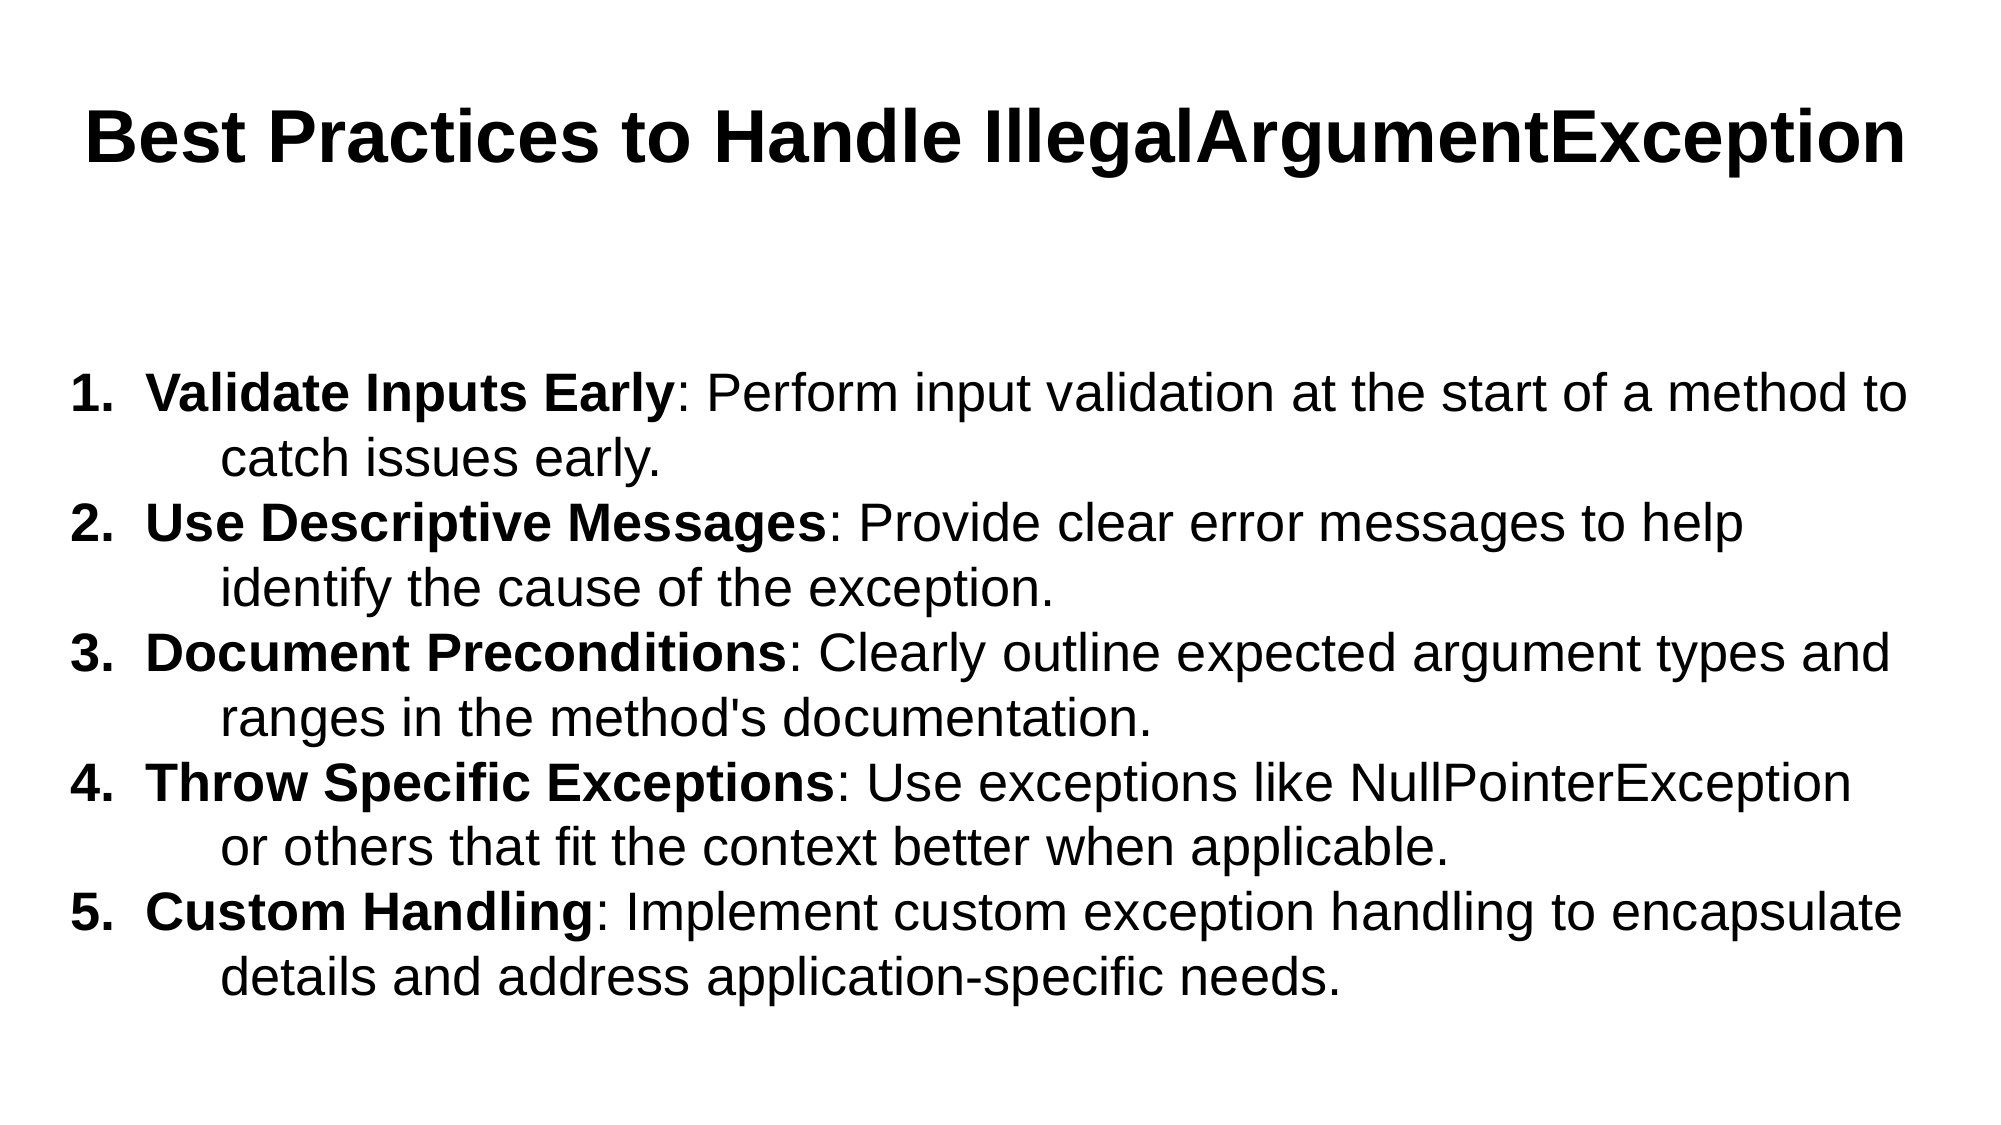

Best Practices to Handle IllegalArgumentException
Validate Inputs Early: Perform input validation at the start of a method to catch issues early.
Use Descriptive Messages: Provide clear error messages to help identify the cause of the exception.
Document Preconditions: Clearly outline expected argument types and ranges in the method's documentation.
Throw Specific Exceptions: Use exceptions like NullPointerException or others that fit the context better when applicable.
Custom Handling: Implement custom exception handling to encapsulate details and address application-specific needs.